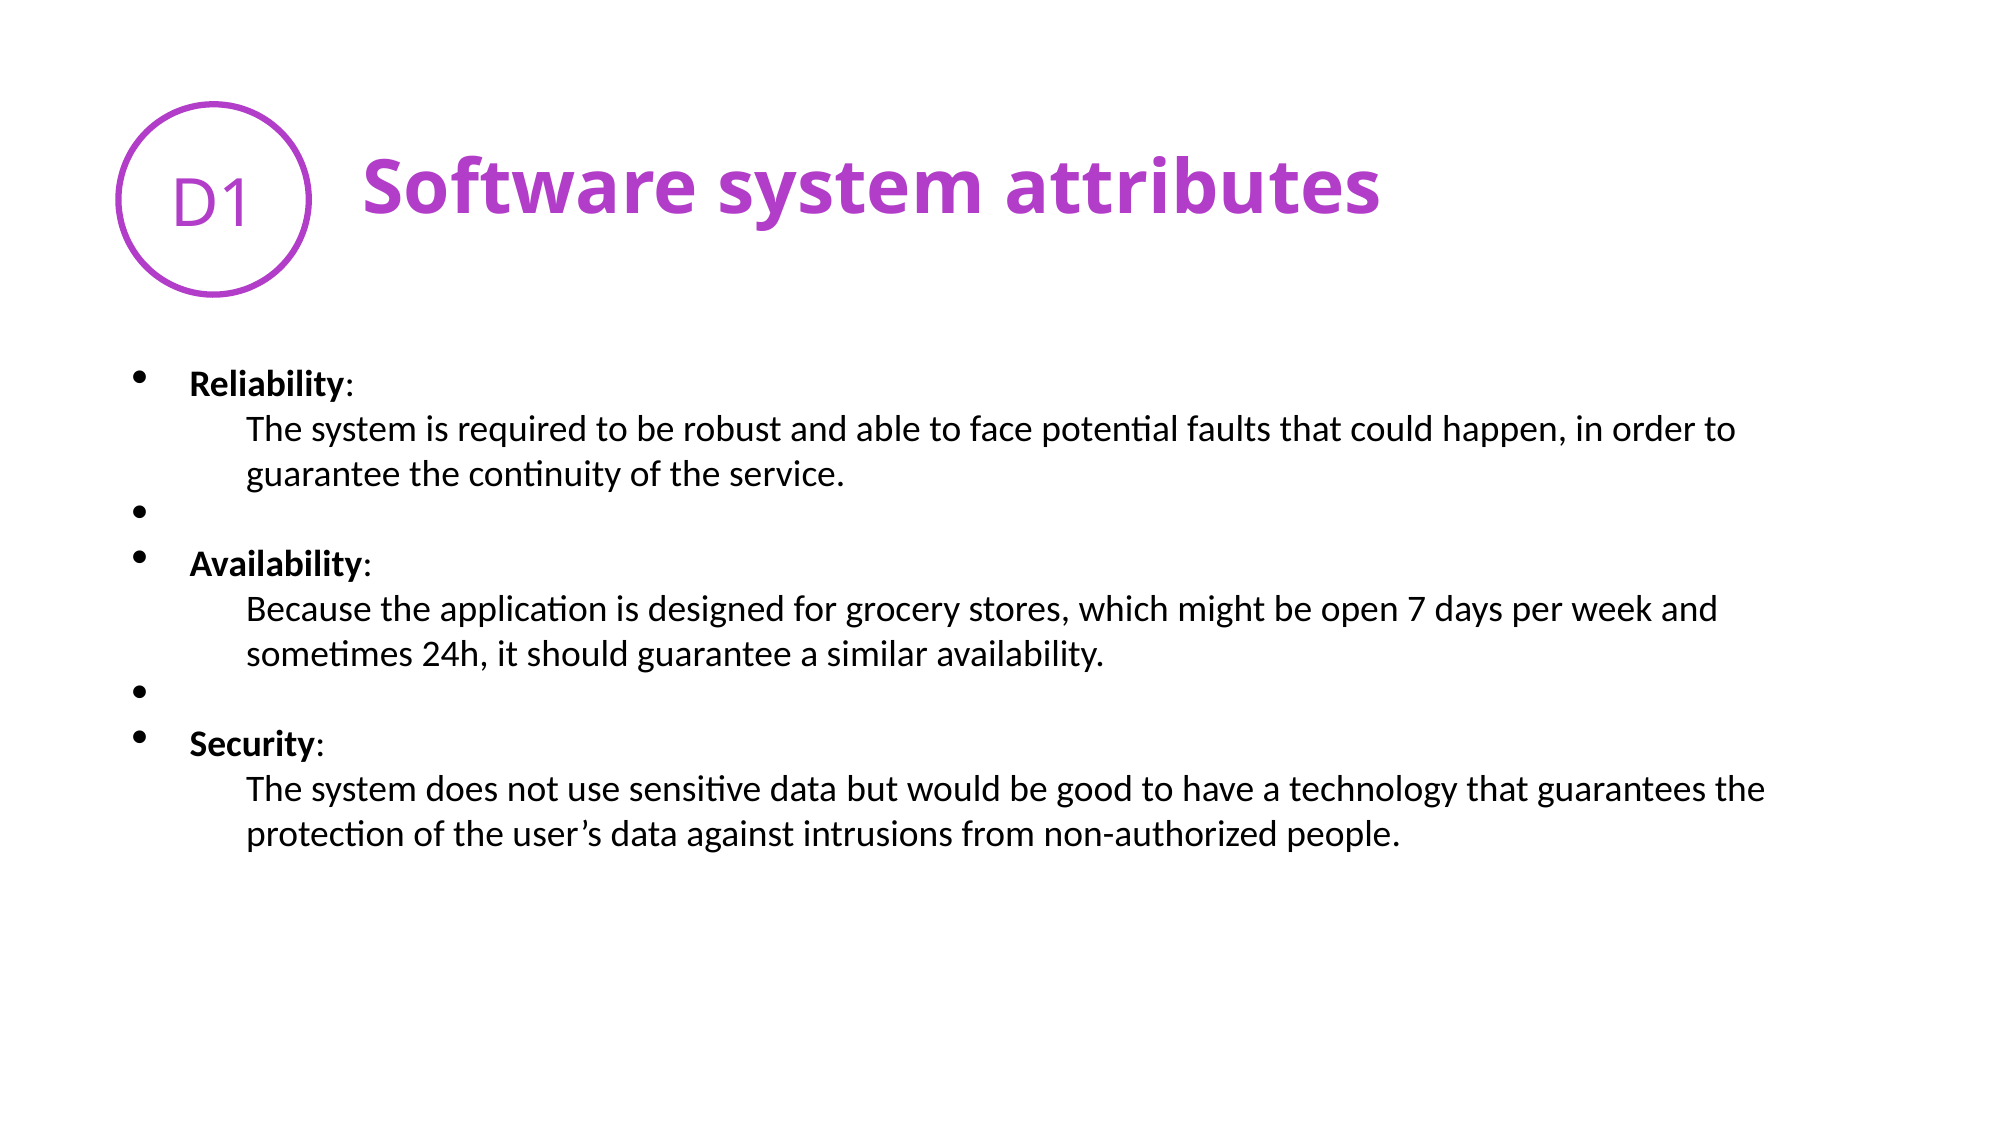

D1
# Software system attributes
Reliability:
The system is required to be robust and able to face potential faults that could happen, in order to guarantee the continuity of the service.
Availability:
Because the application is designed for grocery stores, which might be open 7 days per week and sometimes 24h, it should guarantee a similar availability.
Security:
The system does not use sensitive data but would be good to have a technology that guarantees the protection of the user’s data against intrusions from non-authorized people.